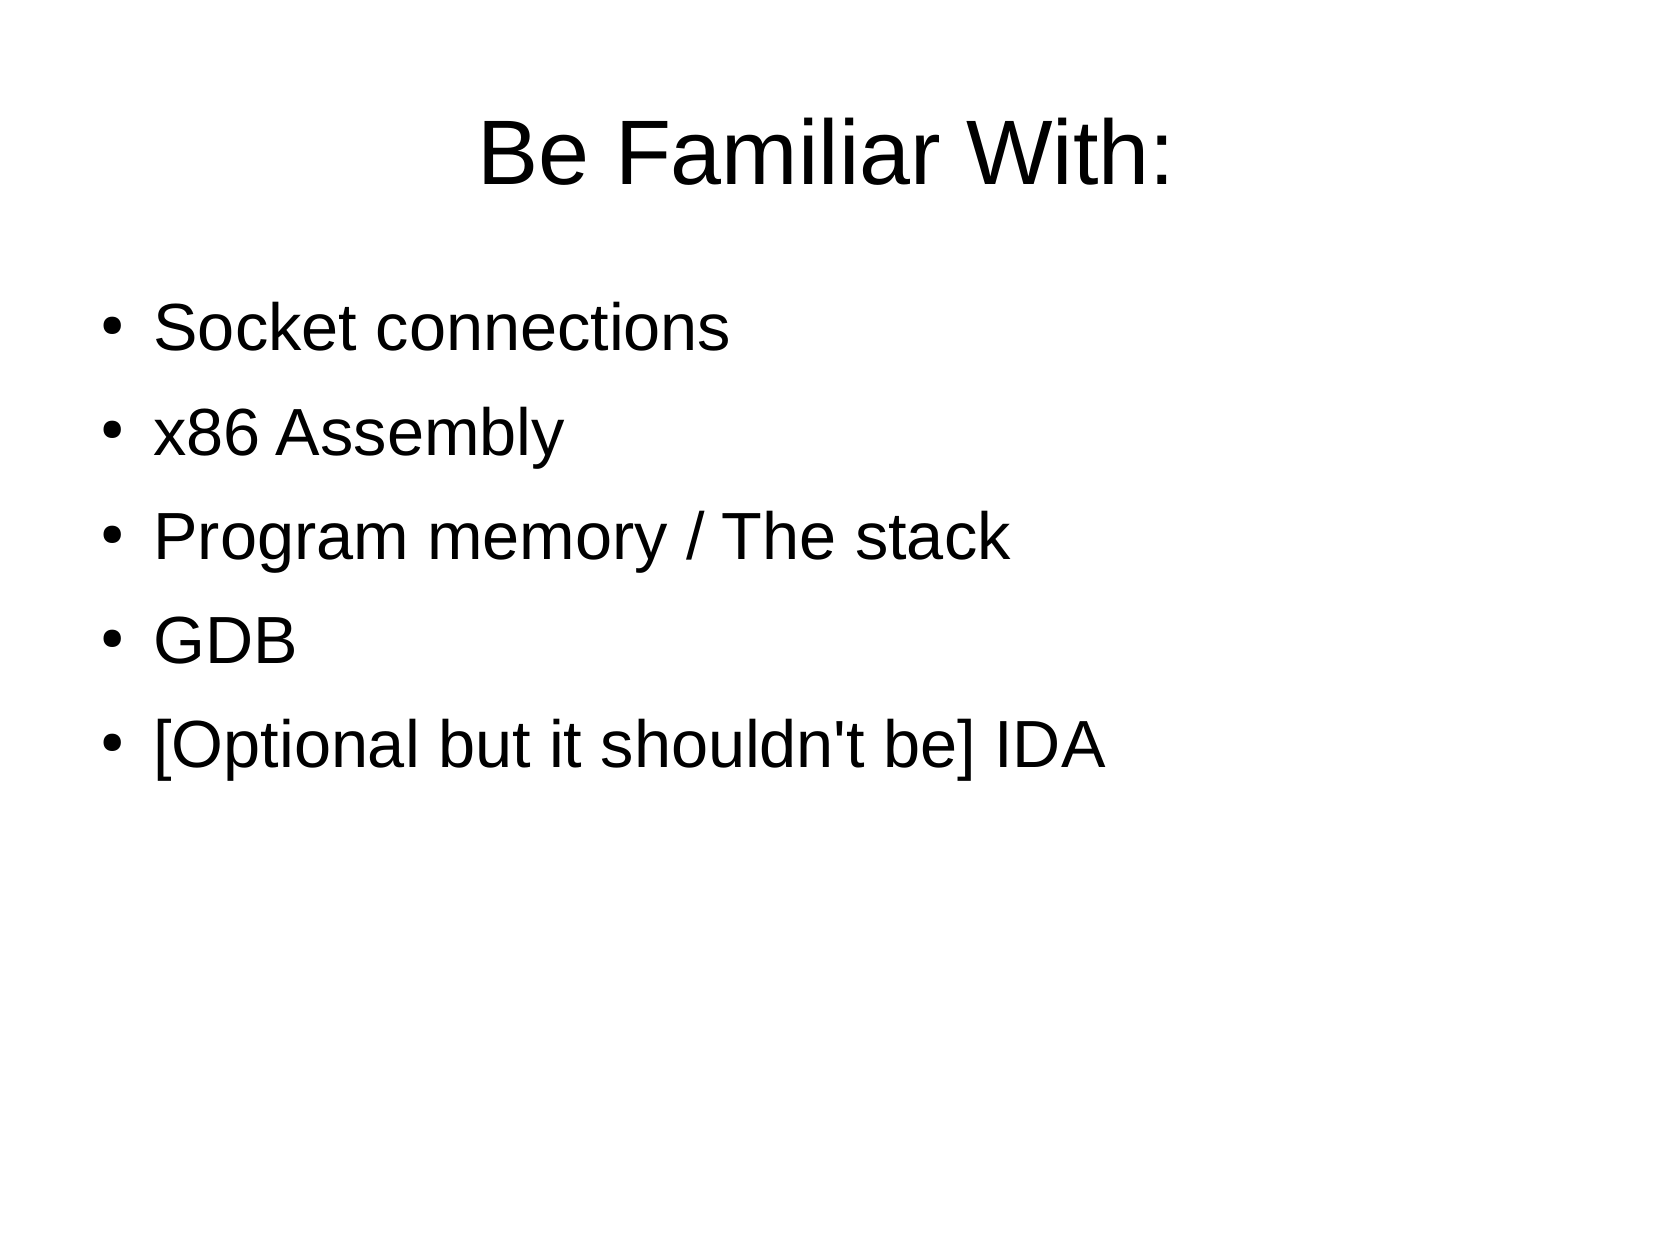

# Be Familiar With:
Socket connections
x86 Assembly
Program memory / The stack
GDB
[Optional but it shouldn't be] IDA